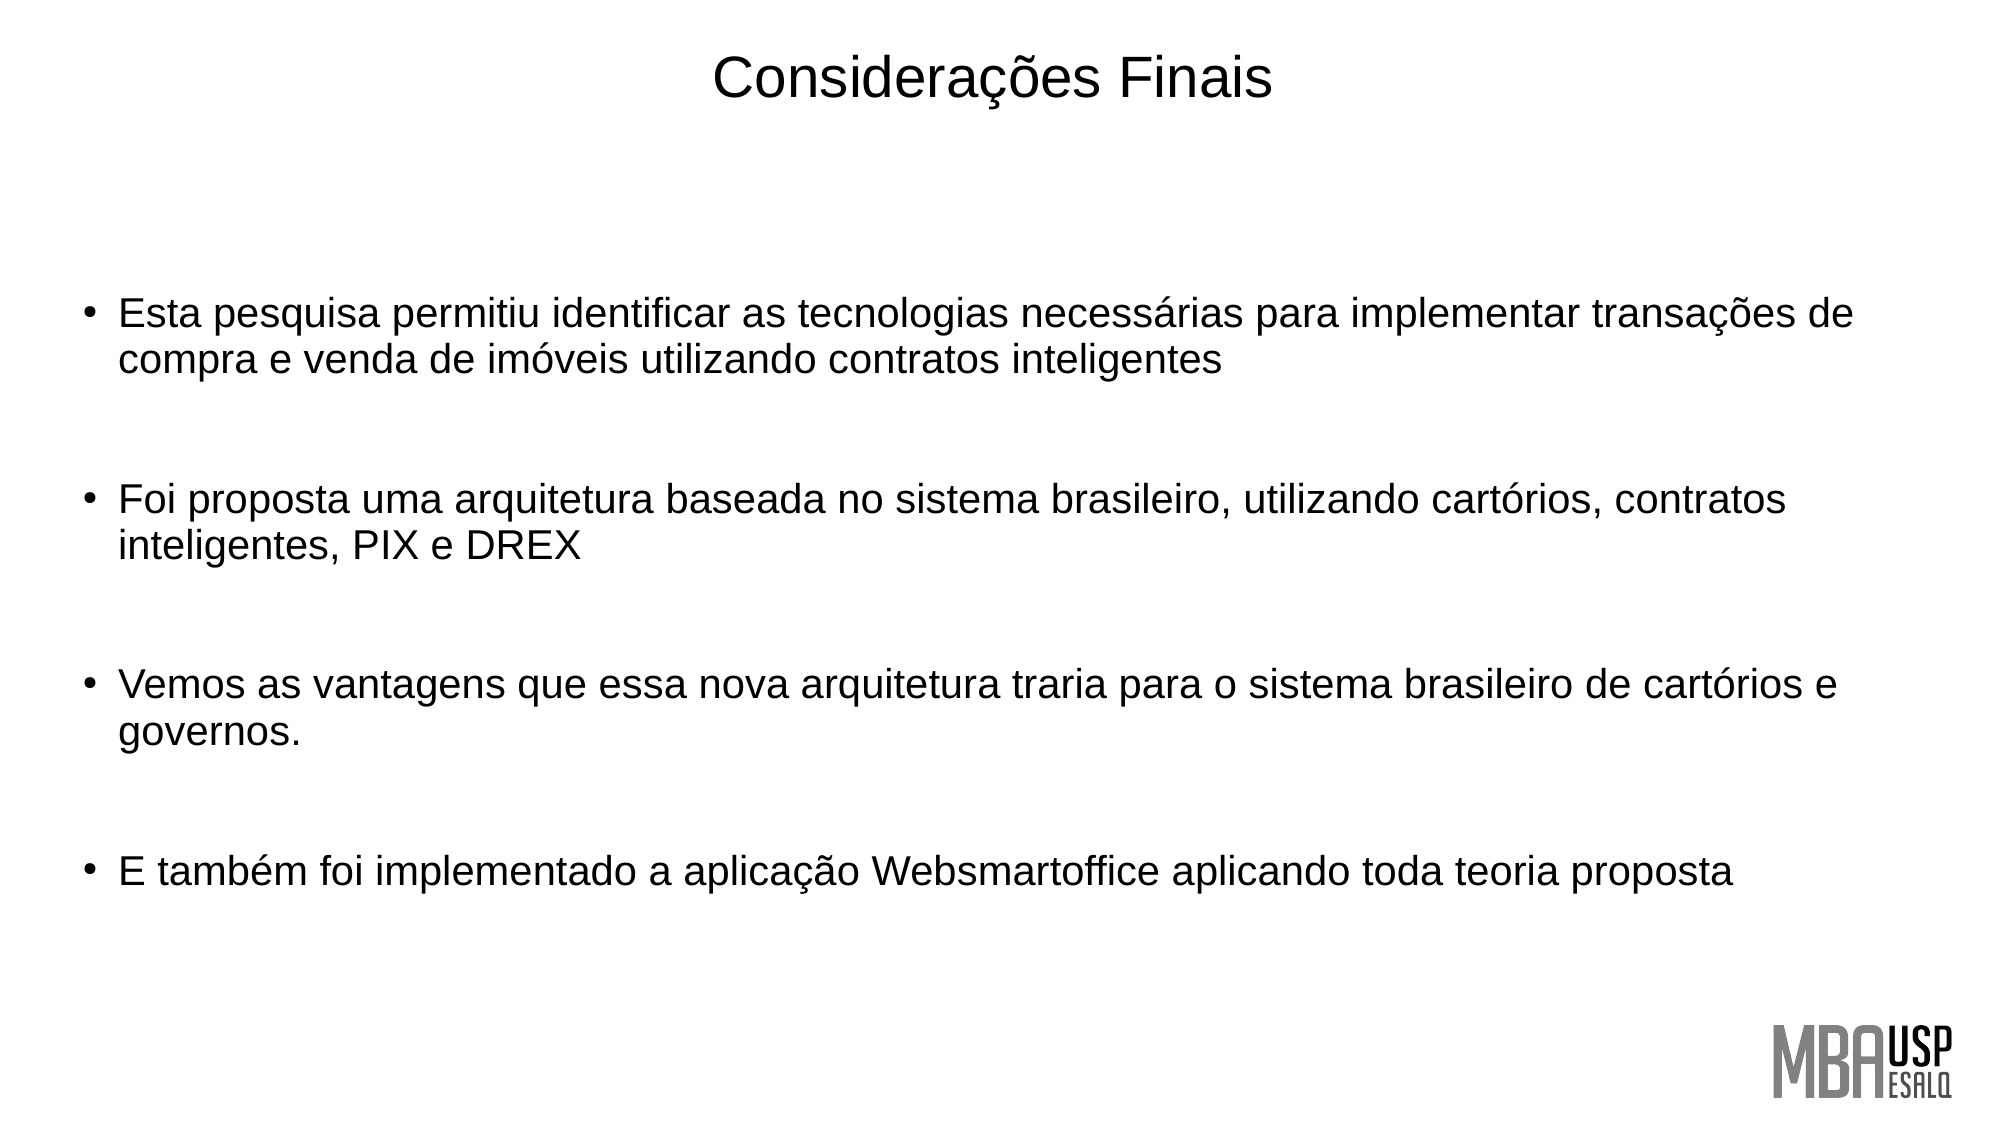

Considerações Finais
Esta pesquisa permitiu identificar as tecnologias necessárias para implementar transações de compra e venda de imóveis utilizando contratos inteligentes
Foi proposta uma arquitetura baseada no sistema brasileiro, utilizando cartórios, contratos inteligentes, PIX e DREX
Vemos as vantagens que essa nova arquitetura traria para o sistema brasileiro de cartórios e governos.
E também foi implementado a aplicação Websmartoffice aplicando toda teoria proposta